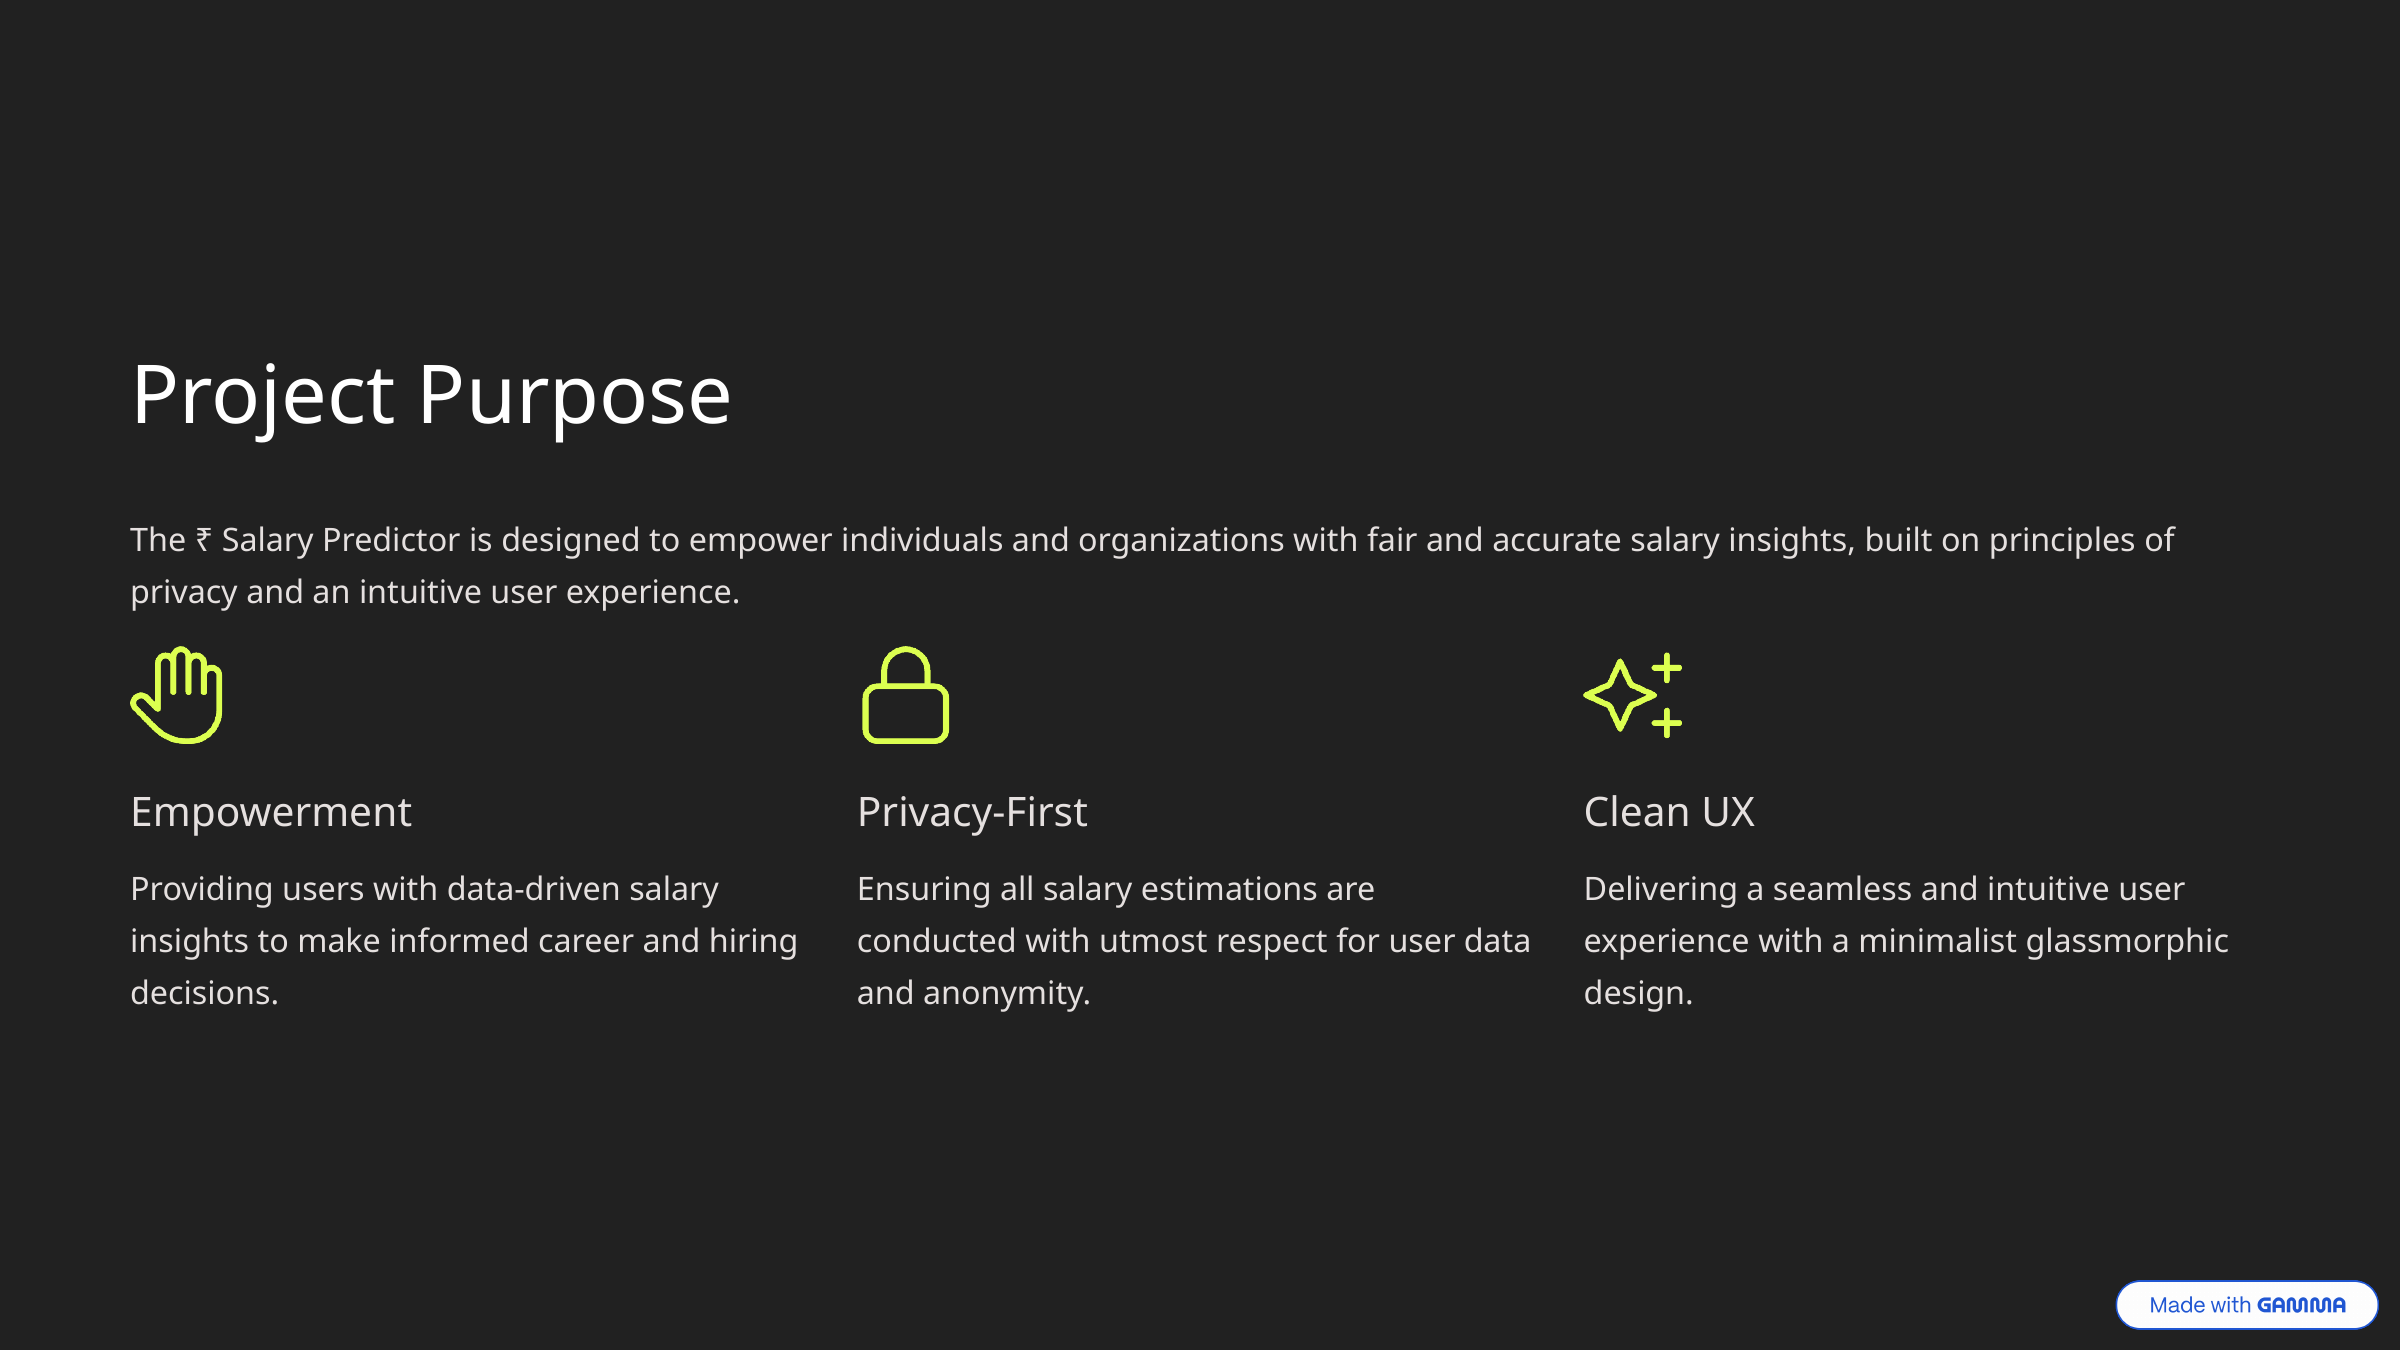

Project Purpose
The ₹ Salary Predictor is designed to empower individuals and organizations with fair and accurate salary insights, built on principles of privacy and an intuitive user experience.
Empowerment
Privacy-First
Clean UX
Providing users with data-driven salary insights to make informed career and hiring decisions.
Ensuring all salary estimations are conducted with utmost respect for user data and anonymity.
Delivering a seamless and intuitive user experience with a minimalist glassmorphic design.